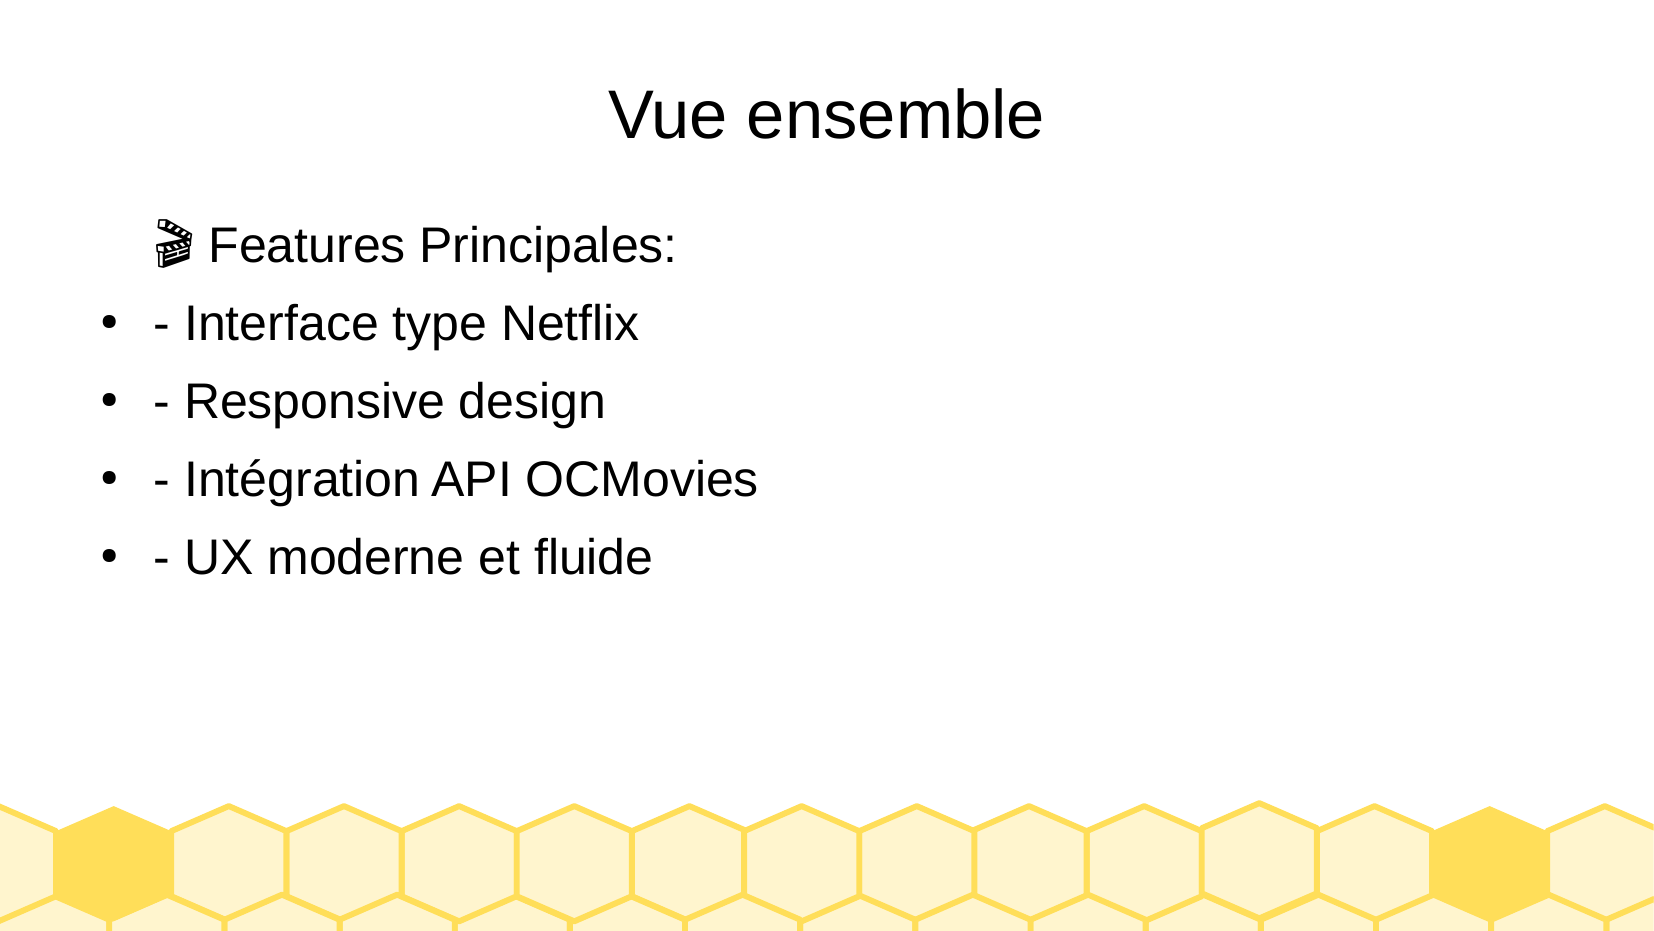

# Vue ensemble
🎬 Features Principales:
- Interface type Netflix
- Responsive design
- Intégration API OCMovies
- UX moderne et fluide